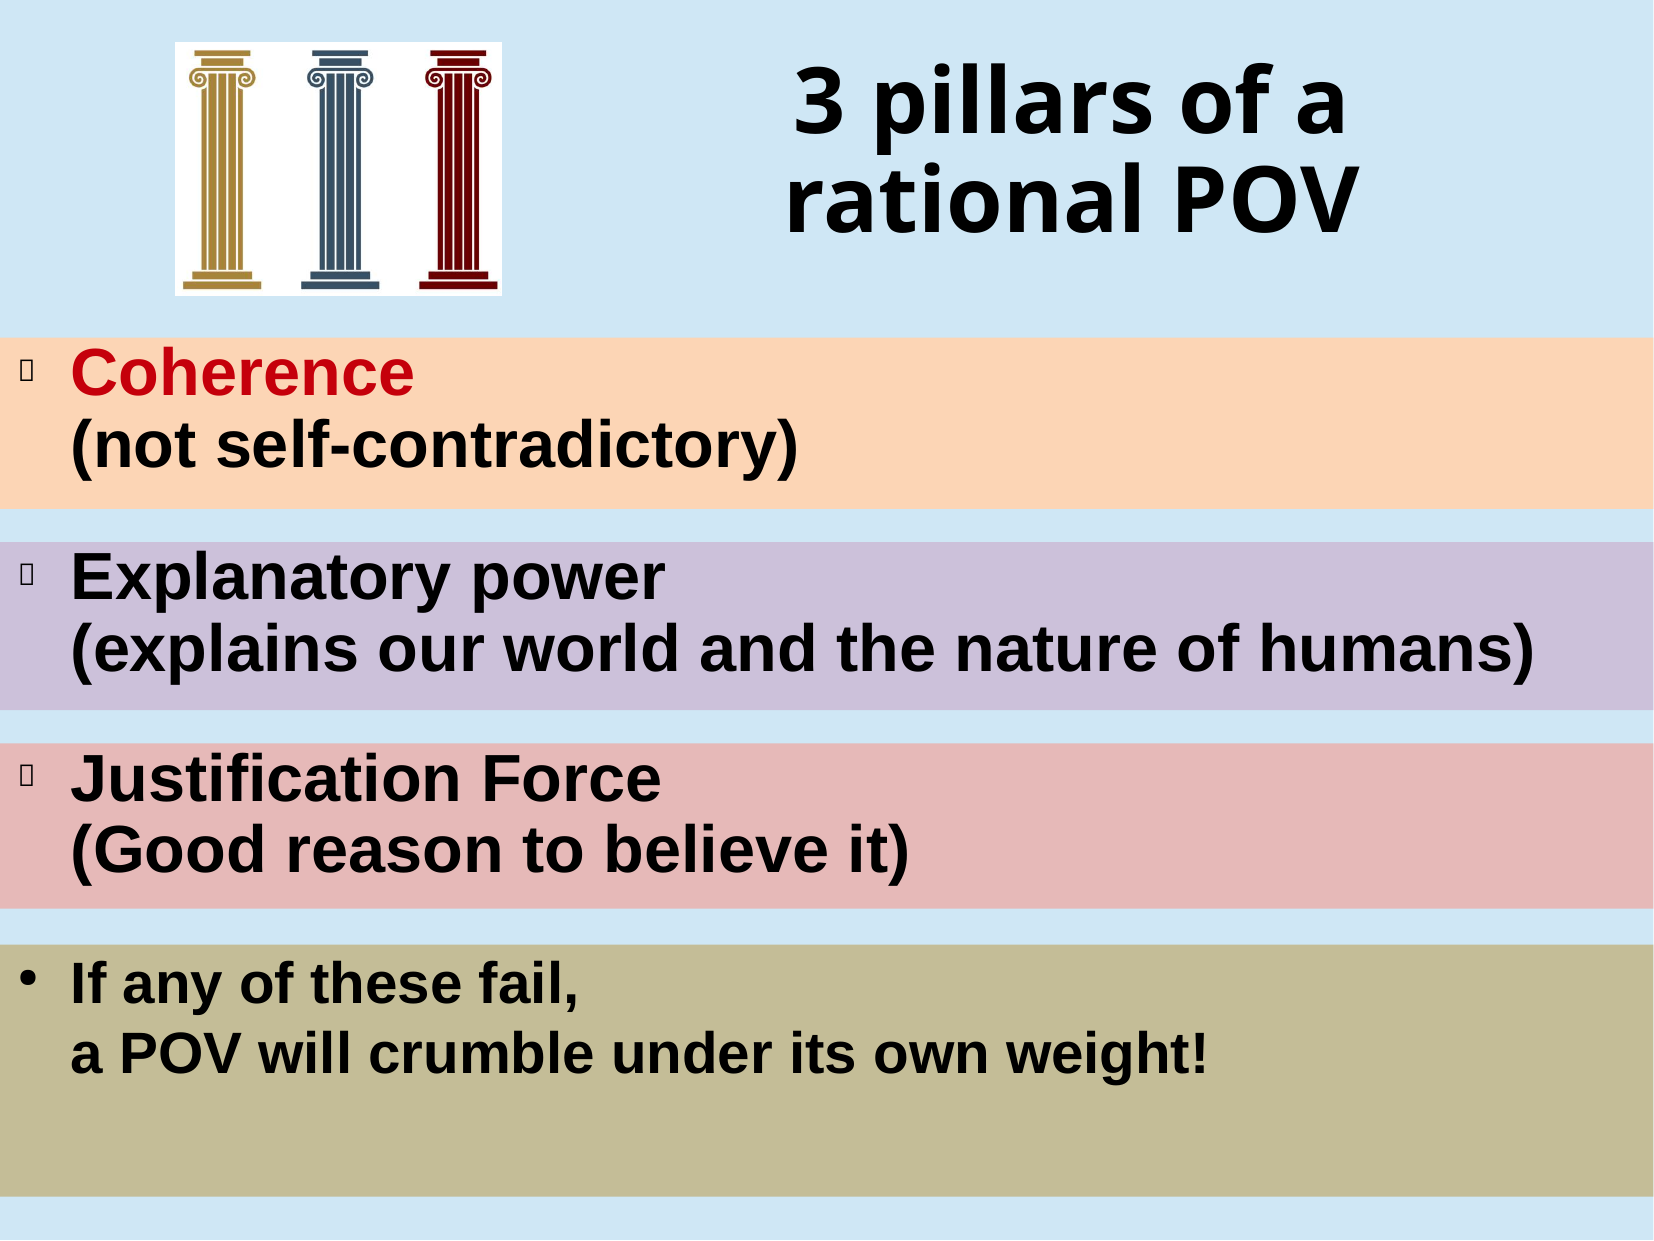

# 3 pillars of a rational POV
Coherence
(not self-contradictory)
Explanatory power
(explains our world and the nature of humans)
Justification Force
(Good reason to believe it)
If any of these fail,
a POV will crumble under its own weight!